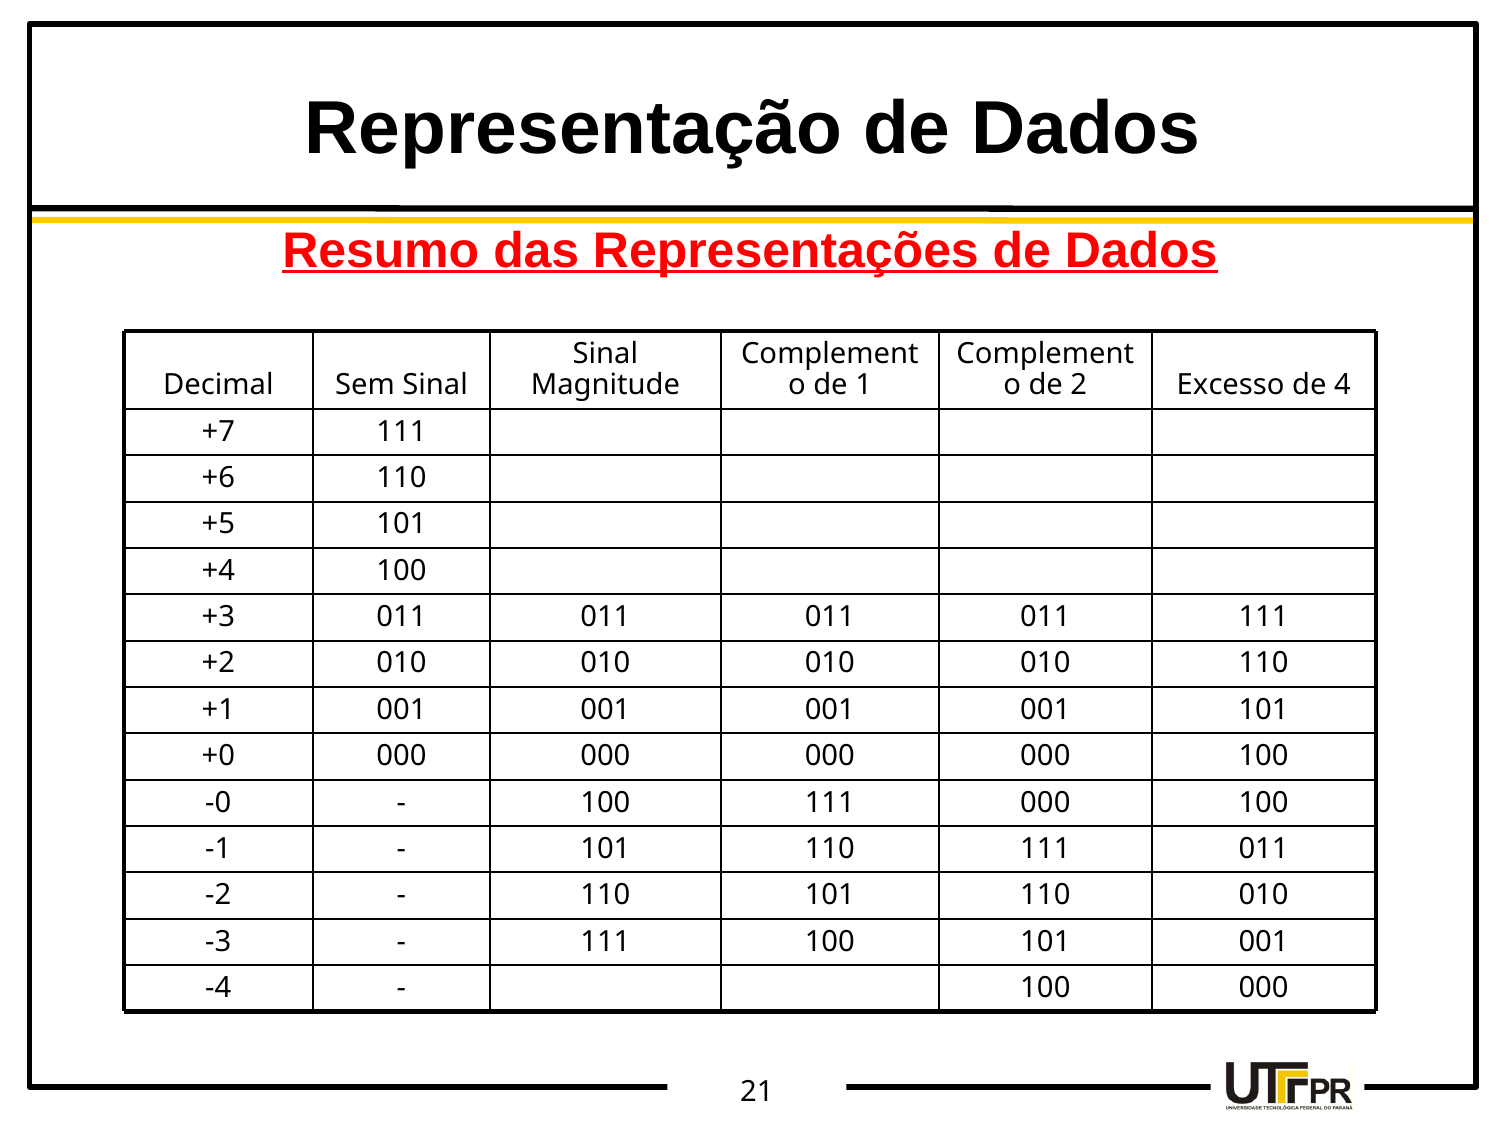

Representação de Dados
# Resumo das Representações de Dados
Decimal
Sem Sinal
Sinal Magnitude
Complemento de 1
Complemento de 2
Excesso de 4
+7
111
+6
110
+5
101
+4
100
+3
011
011
011
011
111
+2
010
010
010
010
110
+1
001
001
001
001
101
+0
000
000
000
000
100
-0
-
100
111
000
100
-1
-
101
110
111
011
-2
-
110
101
110
010
-3
-
111
100
101
001
-4
-
100
000